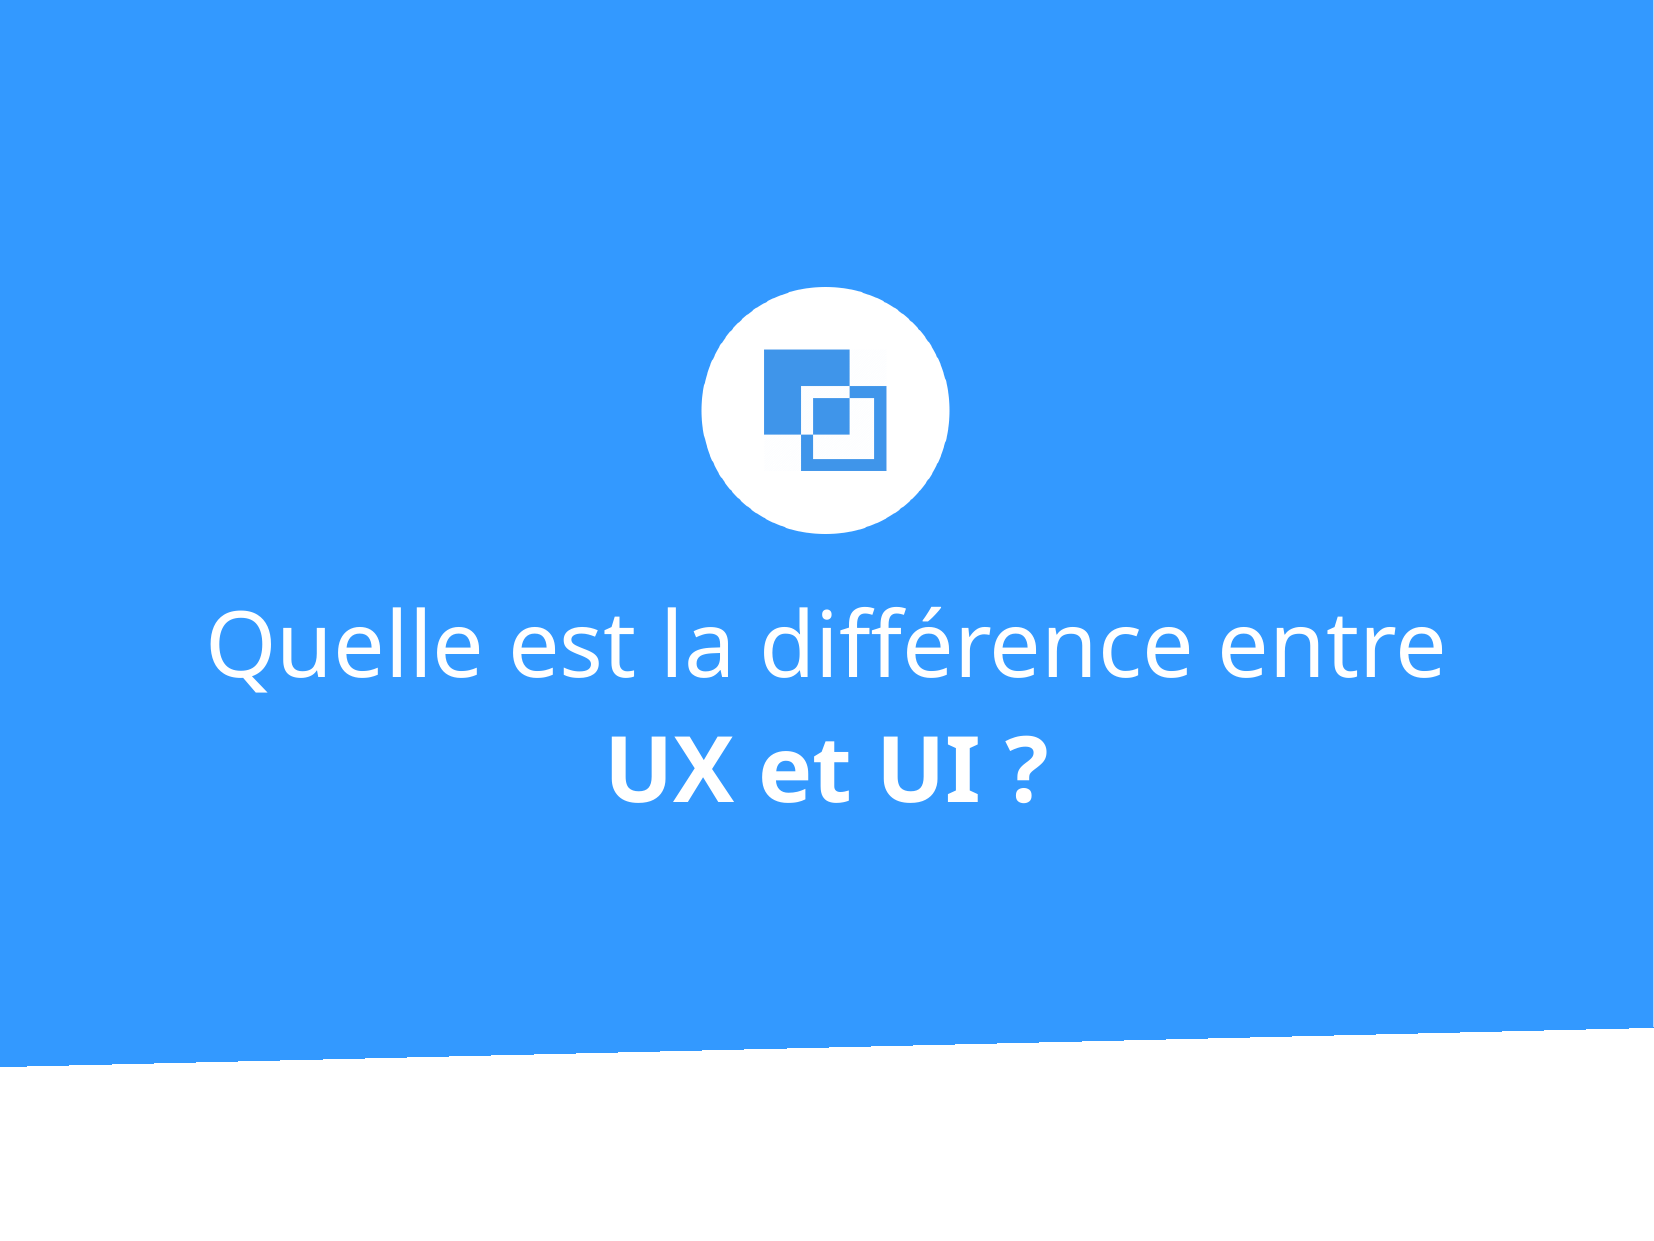

Quelle est la différence entre
UX et UI ?